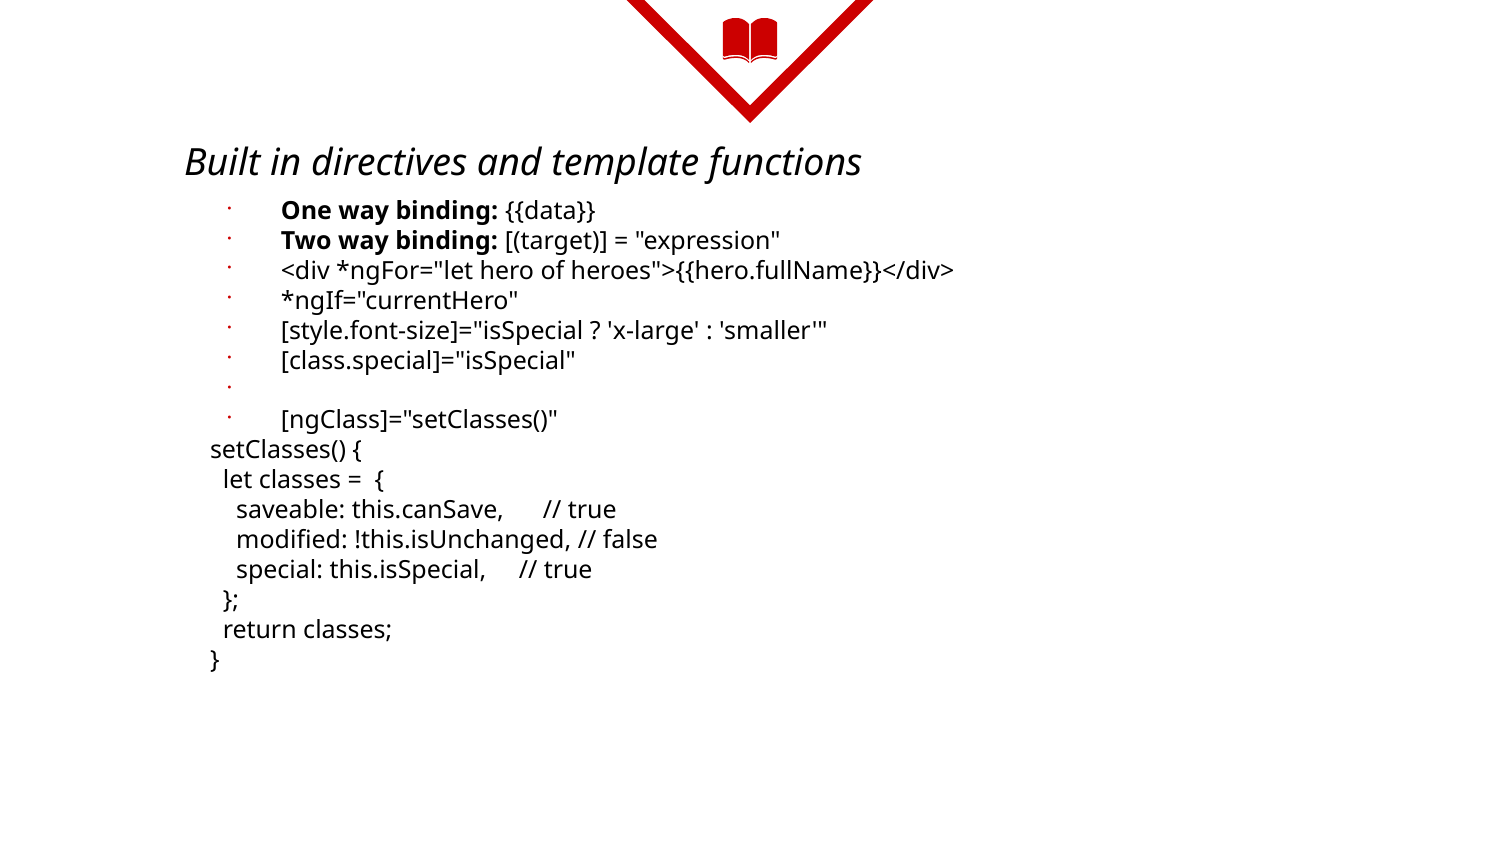

# Built in directives and template functions
One way binding: {{data}}
Two way binding: [(target)] = "expression"
<div *ngFor="let hero of heroes">{{hero.fullName}}</div>
*ngIf="currentHero"
[style.font-size]="isSpecial ? 'x-large' : 'smaller'"
[class.special]="isSpecial"
[ngClass]="setClasses()"
setClasses() {
 let classes = {
 saveable: this.canSave, // true
 modified: !this.isUnchanged, // false
 special: this.isSpecial, // true
 };
 return classes;
}